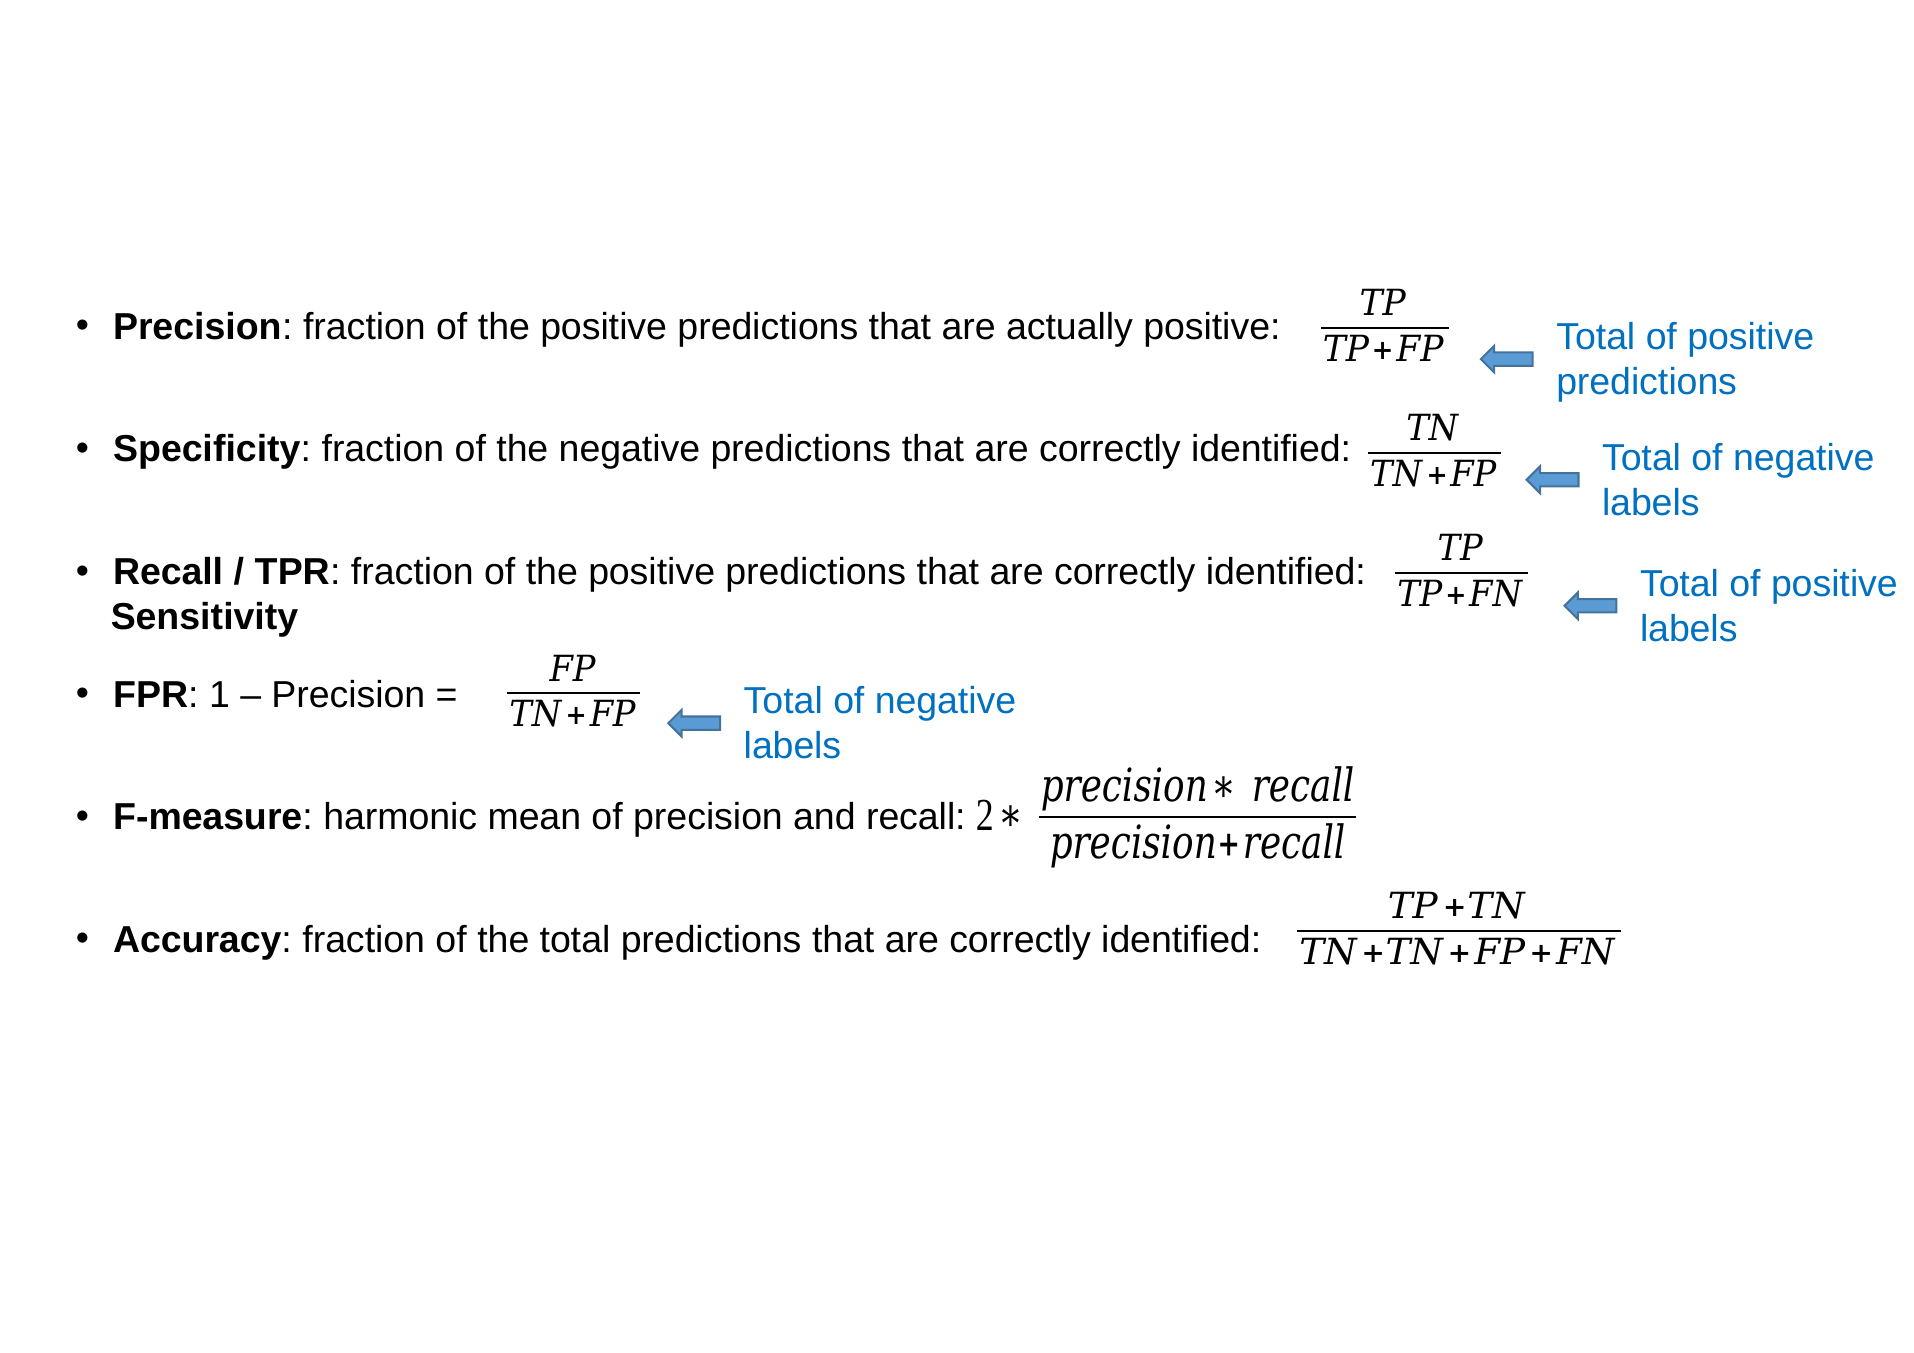

# Precision: fraction of the positive predictions that are actually positive:
Specificity: fraction of the negative predictions that are correctly identified:
Recall / TPR: fraction of the positive predictions that are correctly identified:
FPR: 1 – Precision =
F-measure: harmonic mean of precision and recall:
Accuracy: fraction of the total predictions that are correctly identified:
Total of positive predictions
Total of negative labels
Total of positive labels
Sensitivity
Total of negative labels